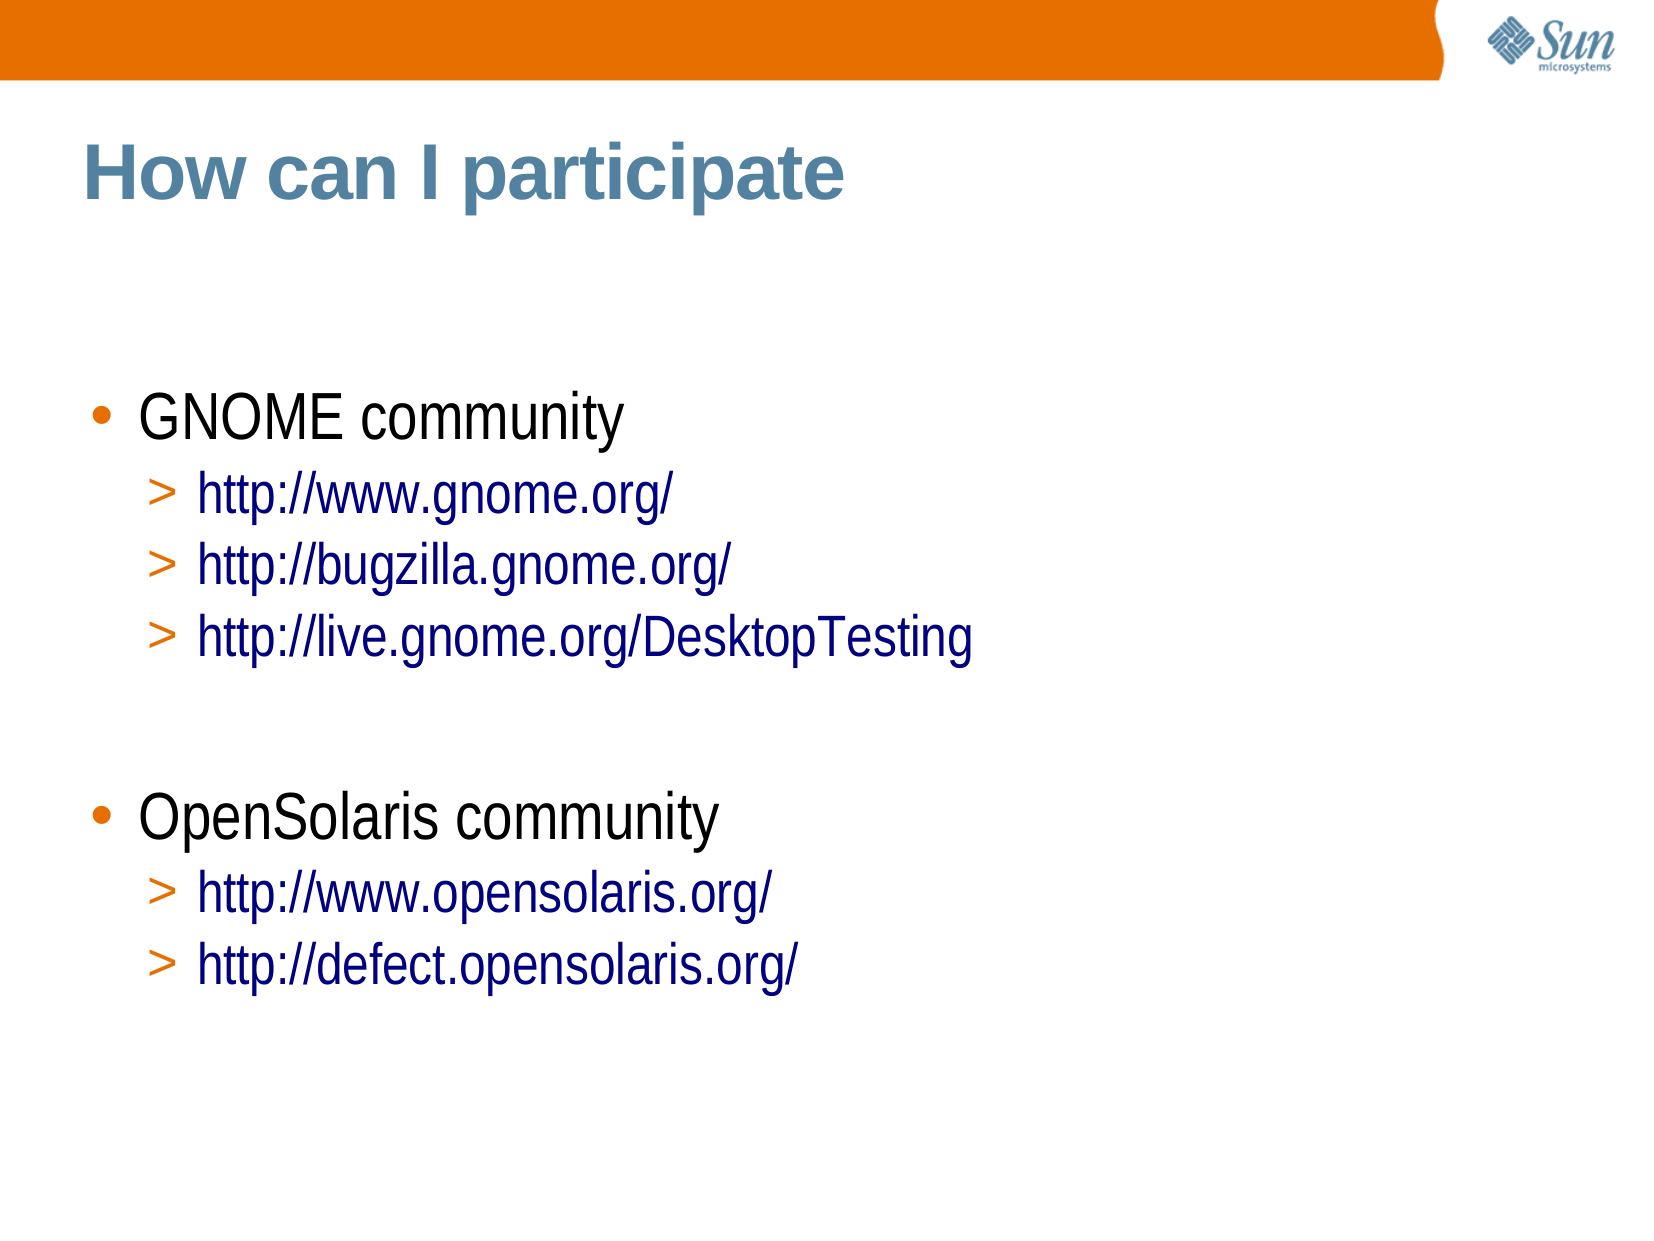

# How can I participate
GNOME community
http://www.gnome.org/
http://bugzilla.gnome.org/
http://live.gnome.org/DesktopTesting
OpenSolaris community
http://www.opensolaris.org/
http://defect.opensolaris.org/